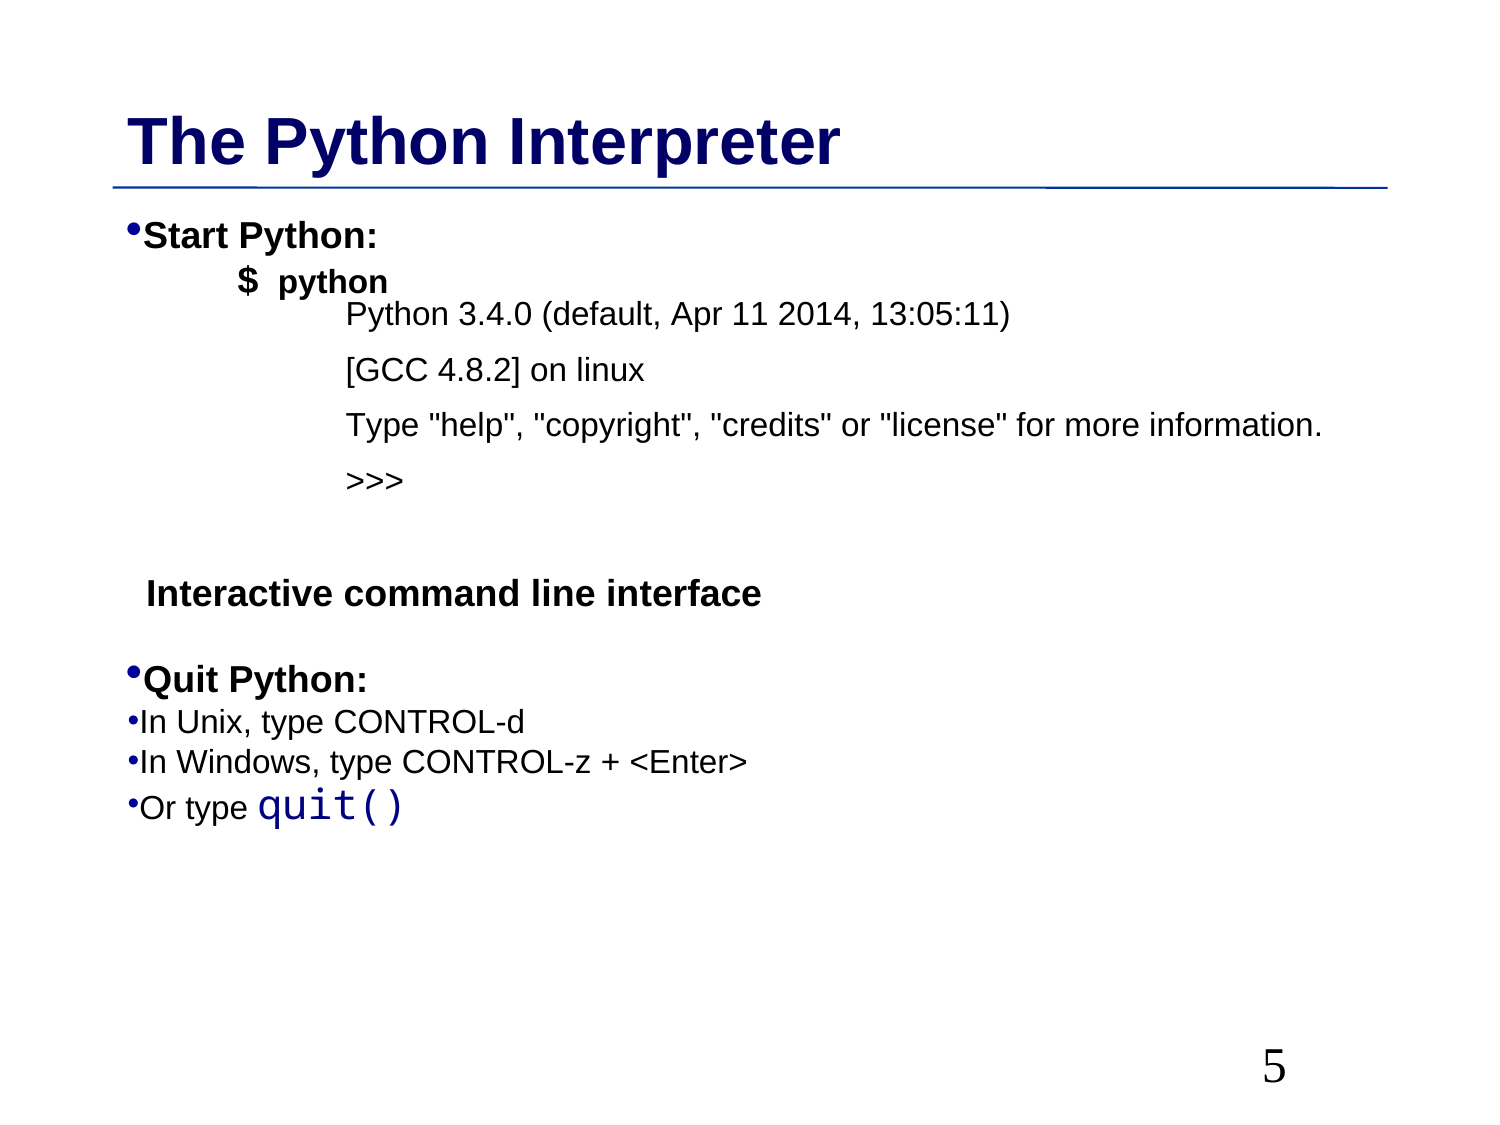

# The Python Interpreter
Start Python:
	$ python
Python 3.4.0 (default, Apr 11 2014, 13:05:11)
[GCC 4.8.2] on linux
Type "help", "copyright", "credits" or "license" for more information.
>>>
 Interactive command line interface
Quit Python:
In Unix, type CONTROL-d
In Windows, type CONTROL-z + <Enter>
Or type quit()